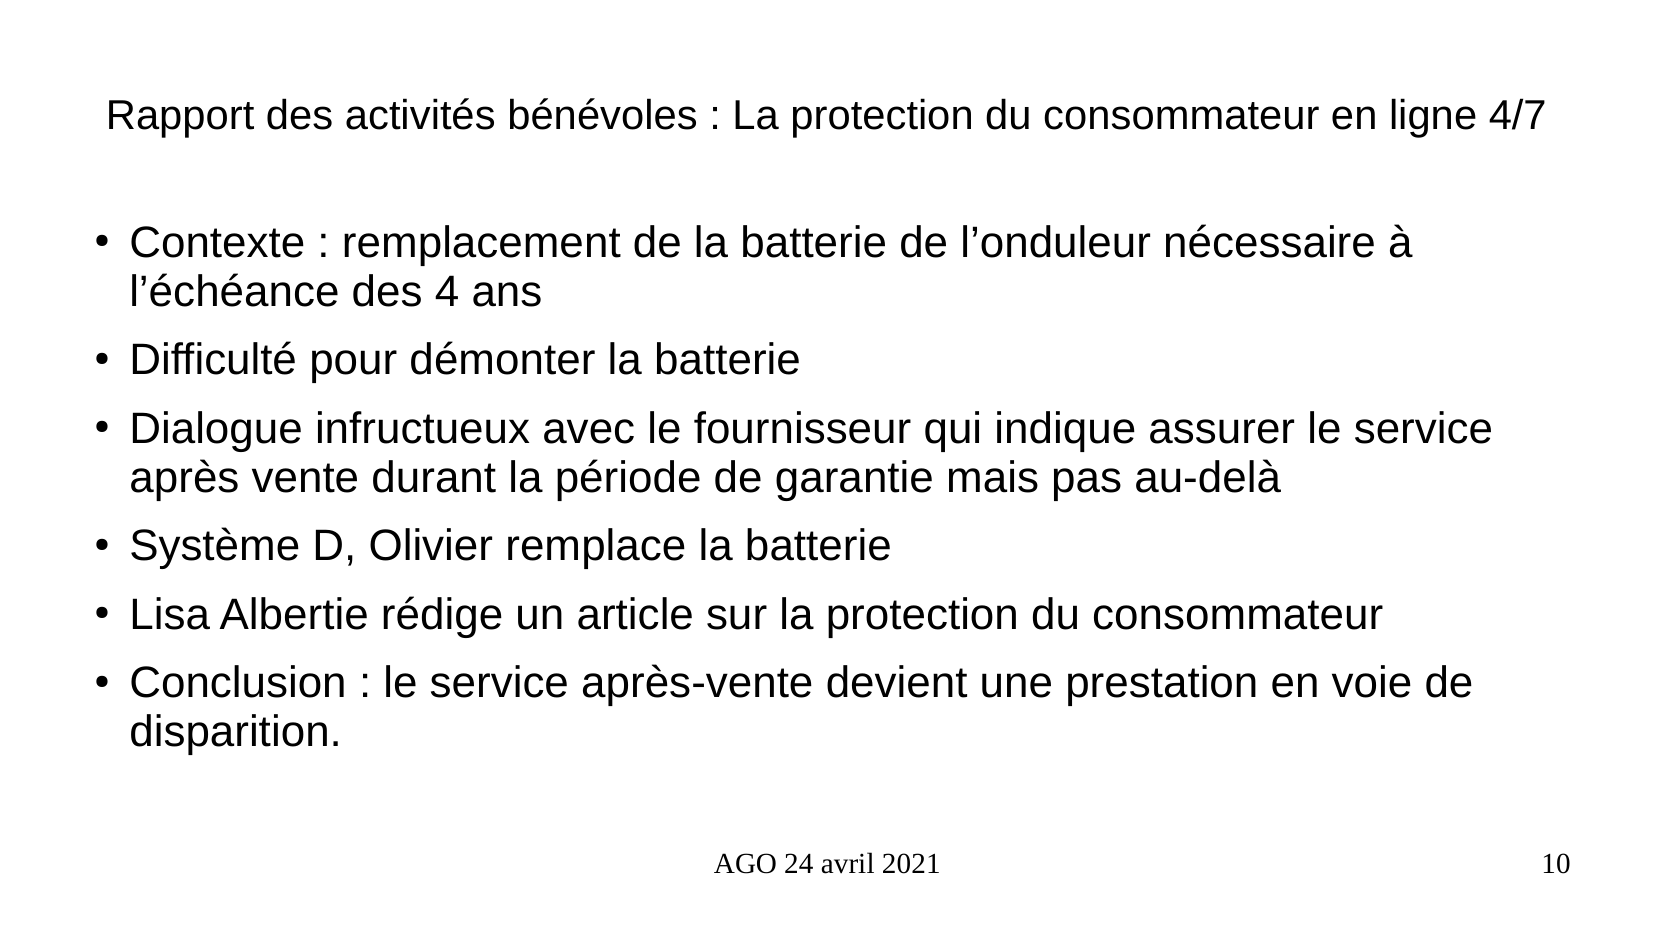

# Rapport des activités bénévoles : La protection du consommateur en ligne 4/7
Contexte : remplacement de la batterie de l’onduleur nécessaire à l’échéance des 4 ans
Difficulté pour démonter la batterie
Dialogue infructueux avec le fournisseur qui indique assurer le service après vente durant la période de garantie mais pas au-delà
Système D, Olivier remplace la batterie
Lisa Albertie rédige un article sur la protection du consommateur
Conclusion : le service après-vente devient une prestation en voie de disparition.
AGO 24 avril 2021
10